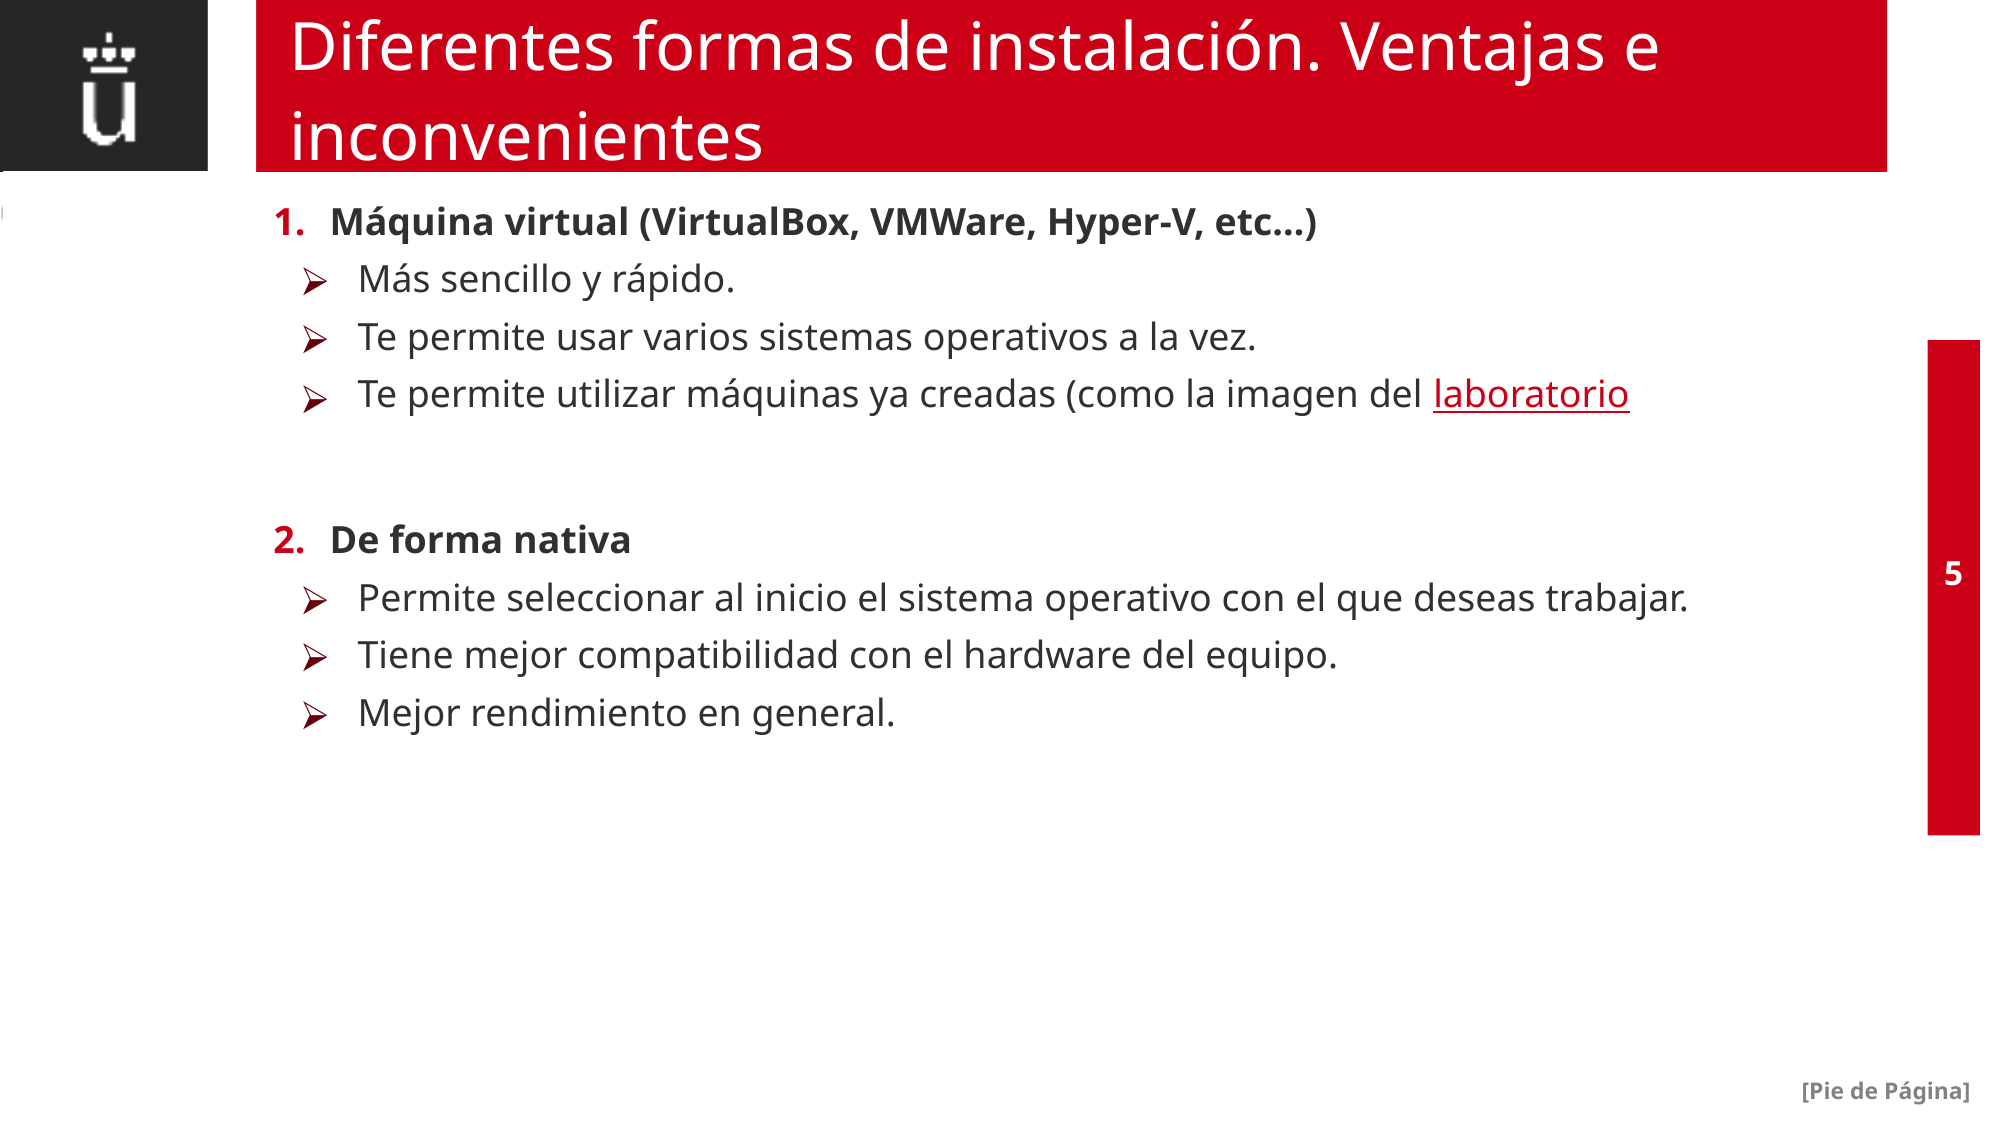

Diferentes formas de instalación. Ventajas e inconvenientes
# Máquina virtual (VirtualBox, VMWare, Hyper-V, etc…)
Más sencillo y rápido.
Te permite usar varios sistemas operativos a la vez.
Te permite utilizar máquinas ya creadas (como la imagen del laboratorio
De forma nativa
Permite seleccionar al inicio el sistema operativo con el que deseas trabajar.
Tiene mejor compatibilidad con el hardware del equipo.
Mejor rendimiento en general.
[Pie de Página]